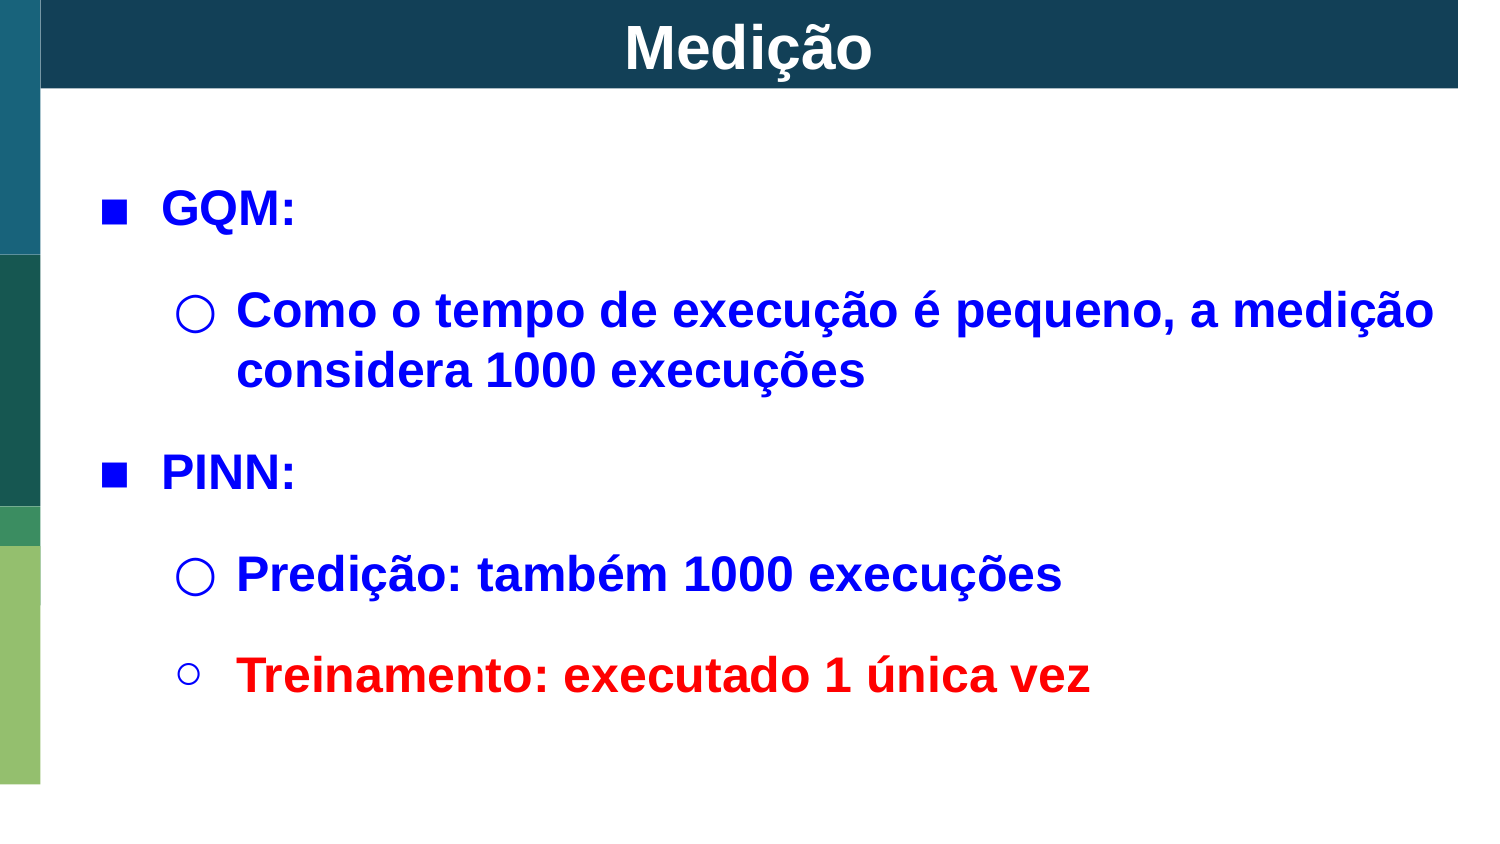

Medição
GQM:
Como o tempo de execução é pequeno, a medição considera 1000 execuções
PINN:
Predição: também 1000 execuções
Treinamento: executado 1 única vez